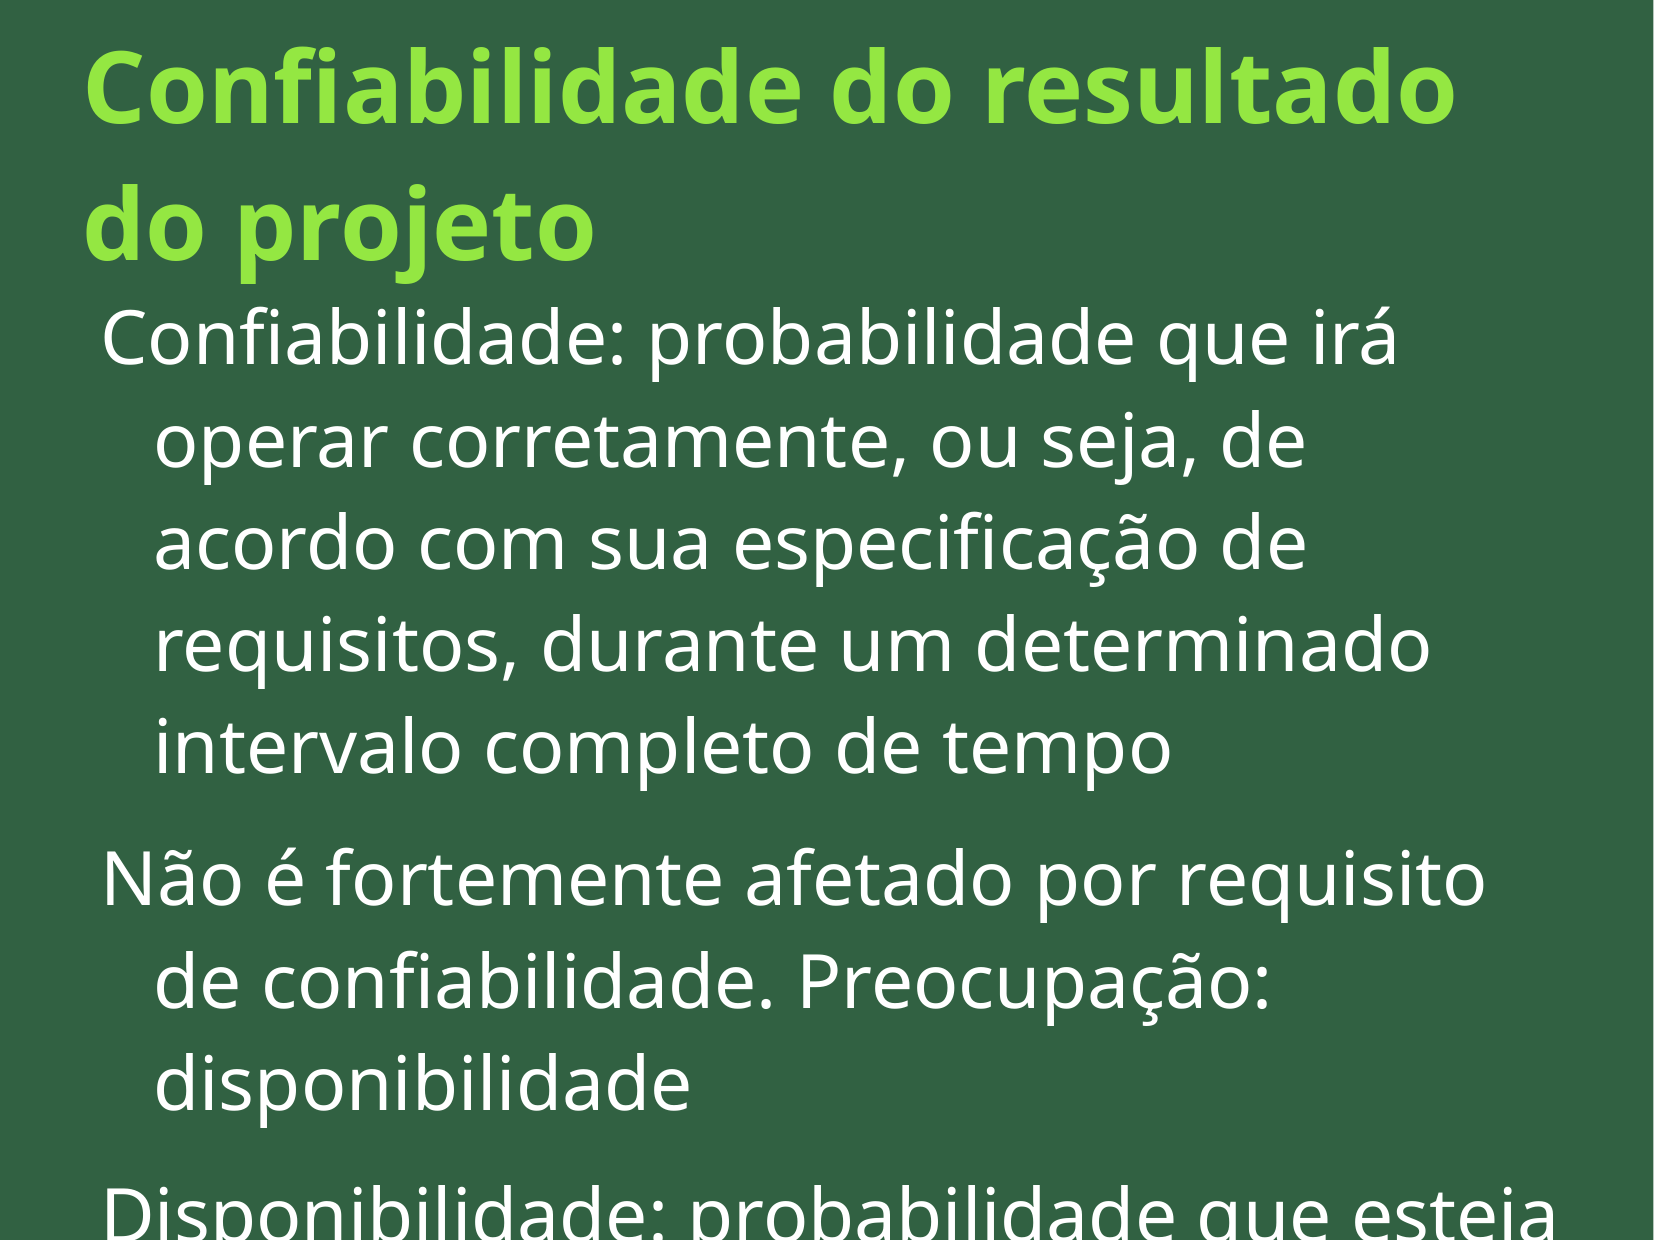

# Confiabilidade do resultado do projeto
Confiabilidade: probabilidade que irá operar corretamente, ou seja, de acordo com sua especificação de requisitos, durante um determinado intervalo completo de tempo
Não é fortemente afetado por requisito de confiabilidade. Preocupação: disponibilidade
Disponibilidade: probabilidade que esteja operando corretamente e disponível para realizar suas funções num determinado instante de tempo